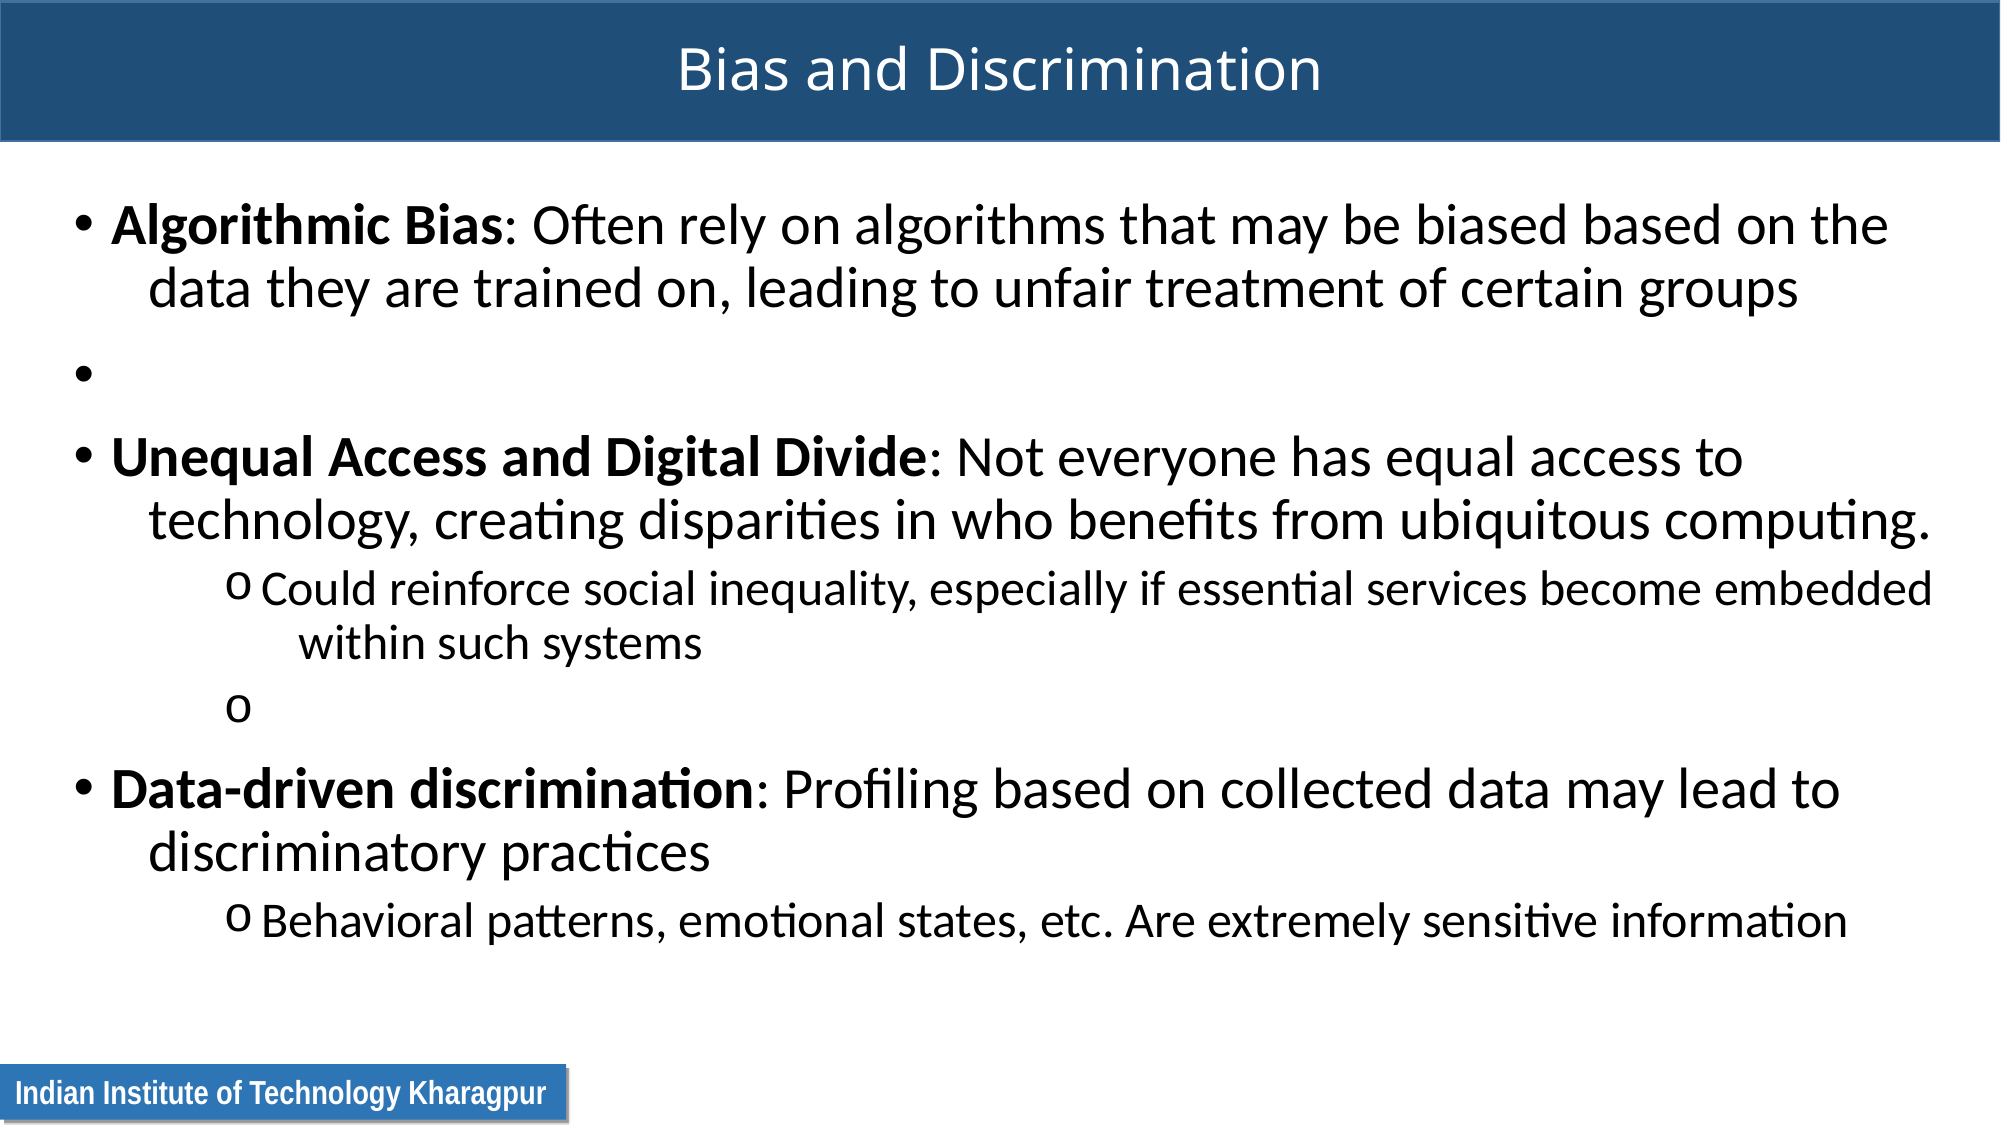

Bias and Discrimination
# Algorithmic Bias: Often rely on algorithms that may be biased based on the data they are trained on, leading to unfair treatment of certain groups
Unequal Access and Digital Divide: Not everyone has equal access to technology, creating disparities in who benefits from ubiquitous computing.
Could reinforce social inequality, especially if essential services become embedded within such systems
Data-driven discrimination: Profiling based on collected data may lead to discriminatory practices
Behavioral patterns, emotional states, etc. Are extremely sensitive information